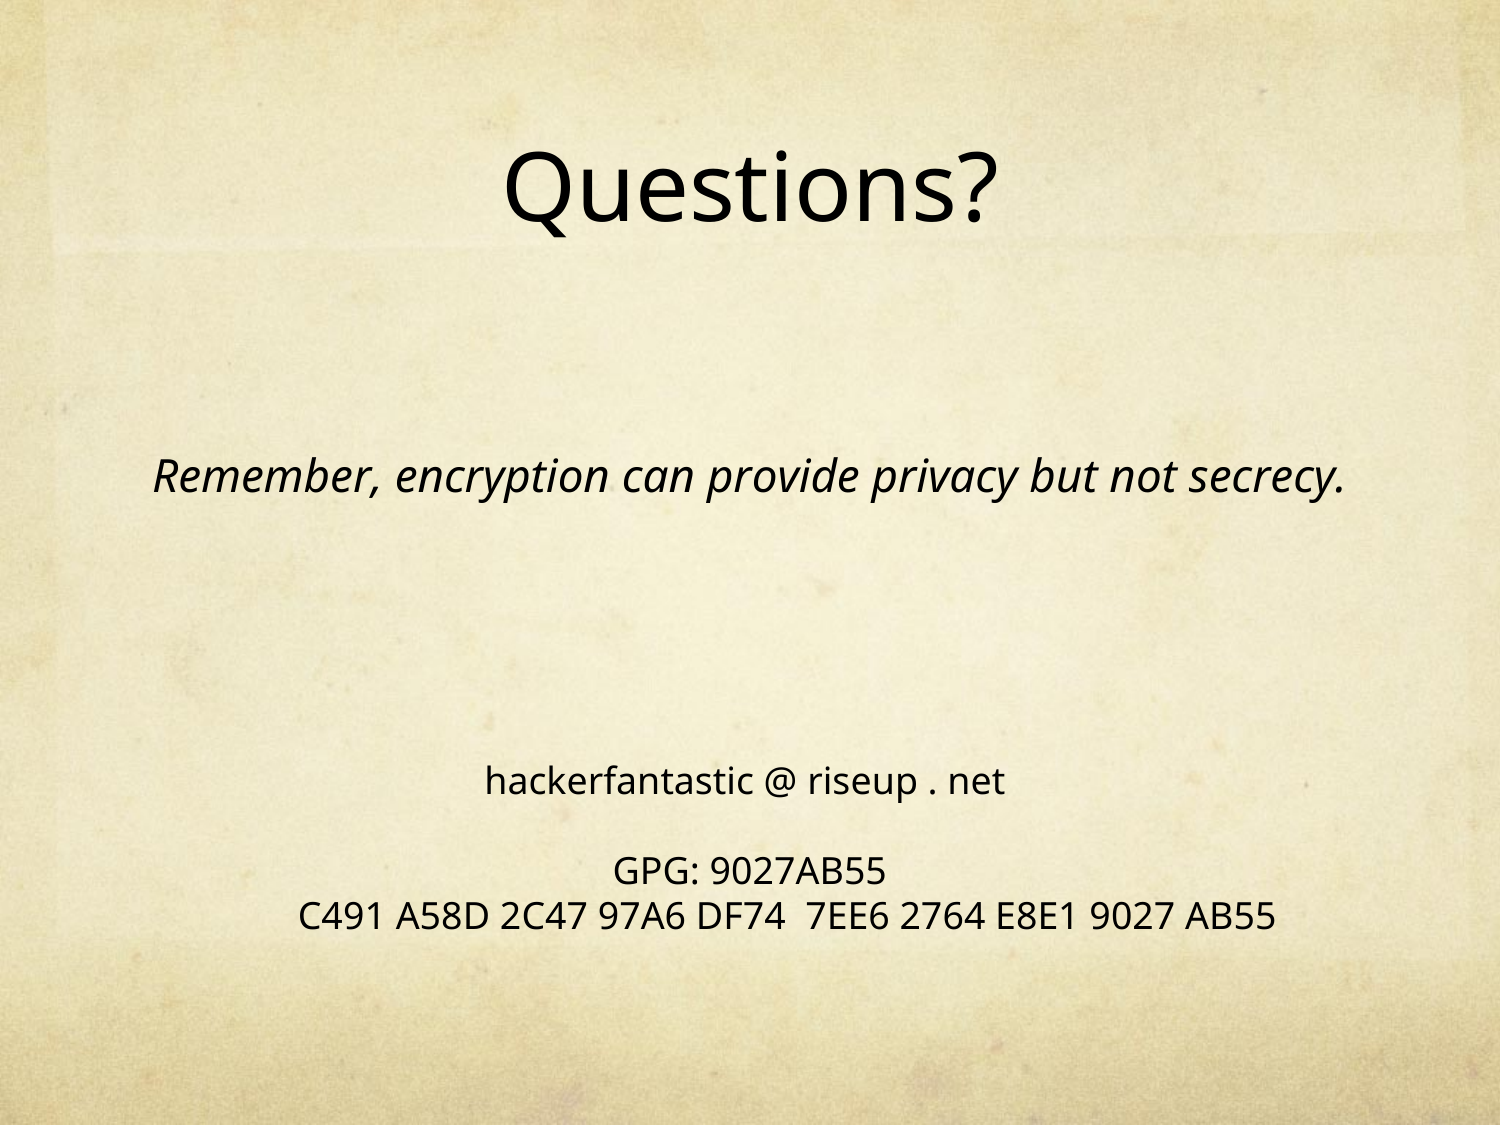

Questions?
Remember, encryption can provide privacy but not secrecy.
hackerfantastic @ riseup . net
GPG: 9027AB55
C491 A58D 2C47 97A6 DF74 7EE6 2764 E8E1 9027 AB55